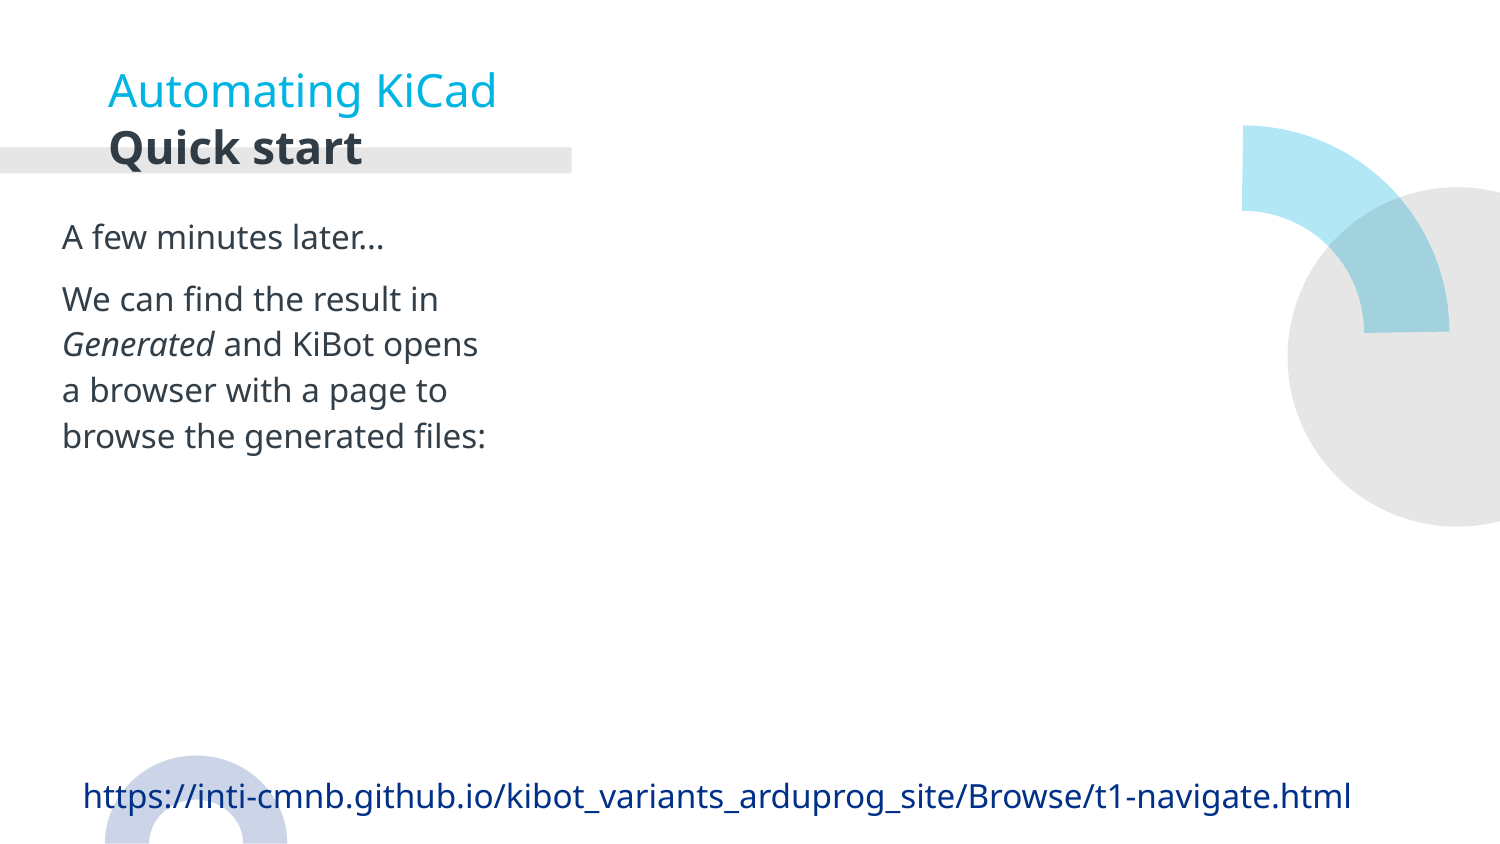

Automating KiCad
Quick start
A few minutes later…
We can find the result in Generated and KiBot opens a browser with a page to browse the generated files:
https://inti-cmnb.github.io/kibot_variants_arduprog_site/Browse/t1-navigate.html